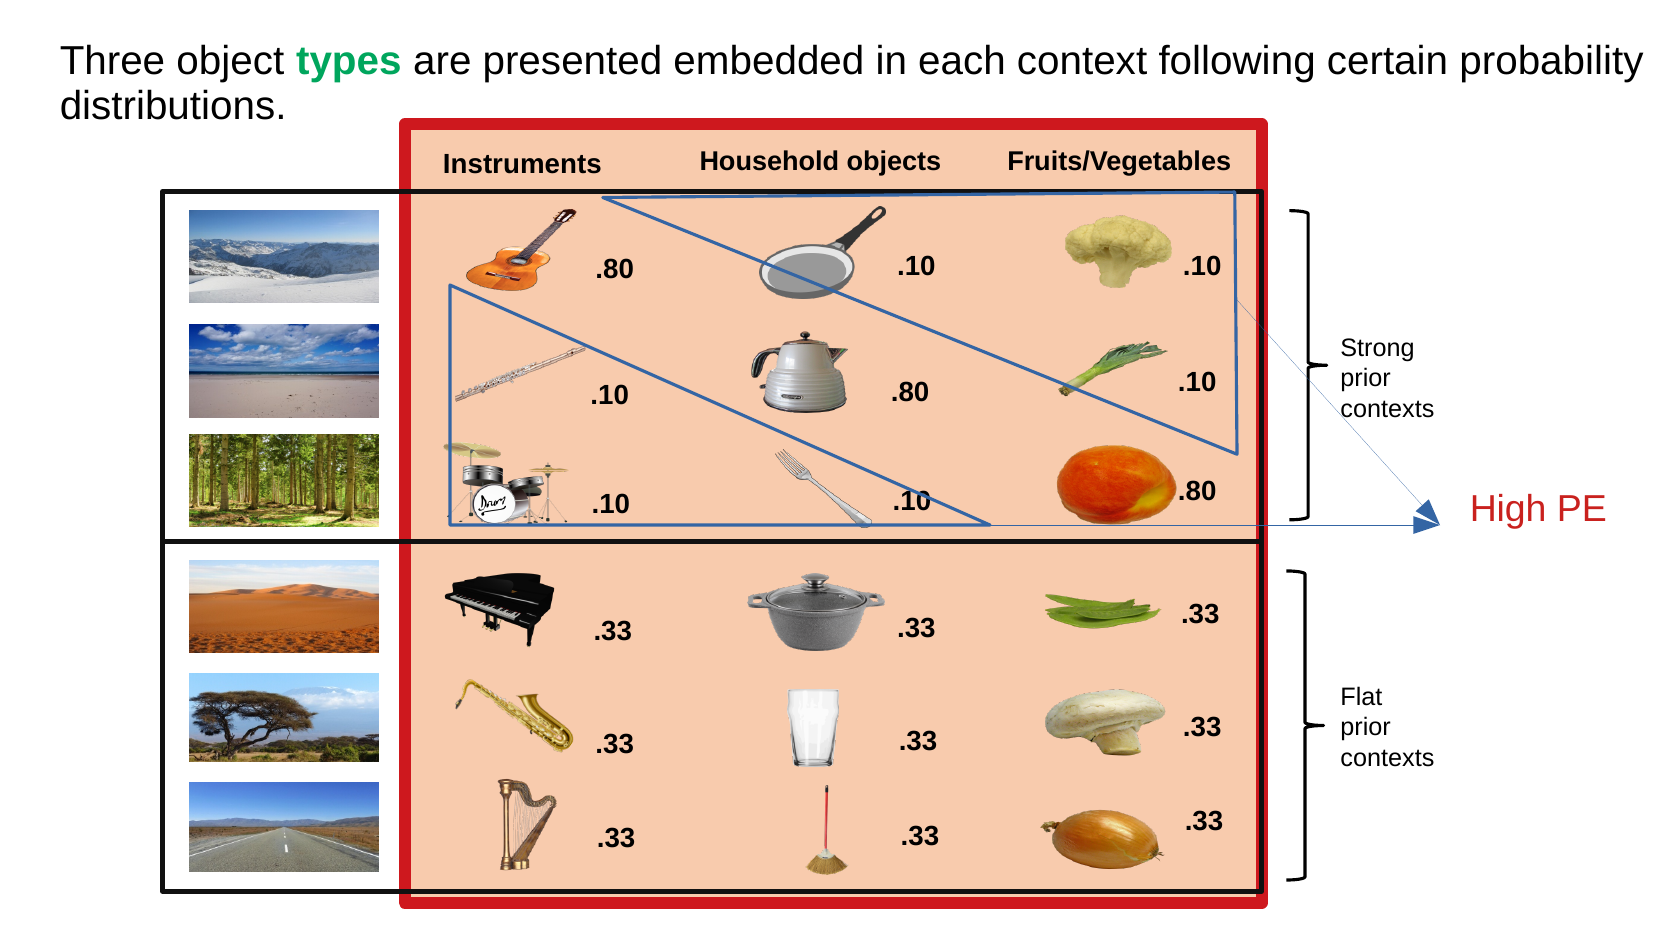

Three object types are presented embedded in each context following certain probability distributions.
Household objects
Fruits/Vegetables
Instruments
.10
.10
.80
Strong
prior
contexts
.10
.80
.10
.80
.10
.10
High PE
.33
.33
.33
Flat
prior
contexts
.33
.33
.33
.33
.33
.33